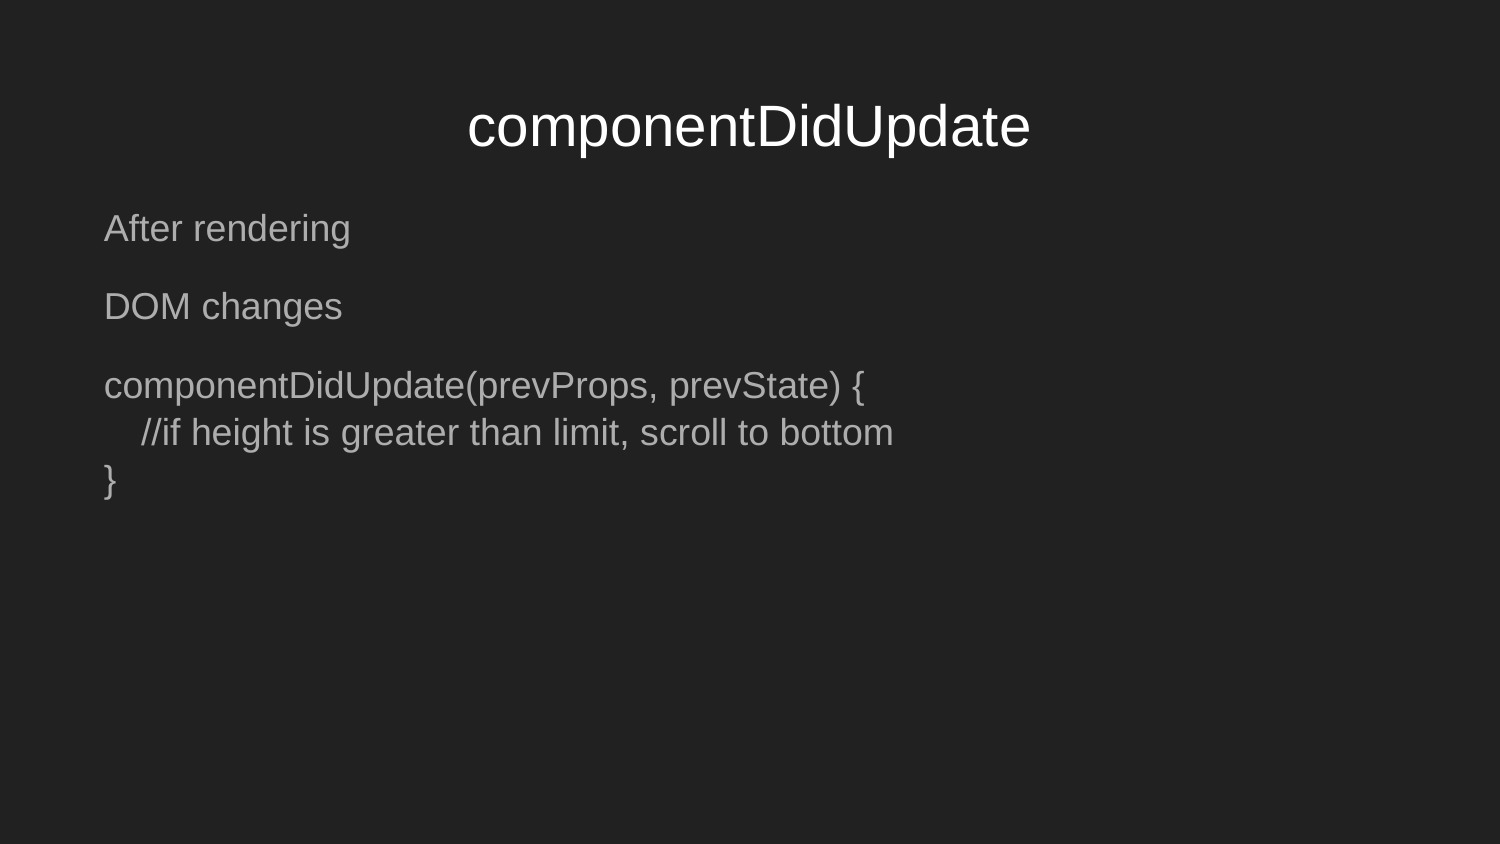

# componentDidUpdate
After rendering
DOM changes
componentDidUpdate(prevProps, prevState) {
	//if height is greater than limit, scroll to bottom
}